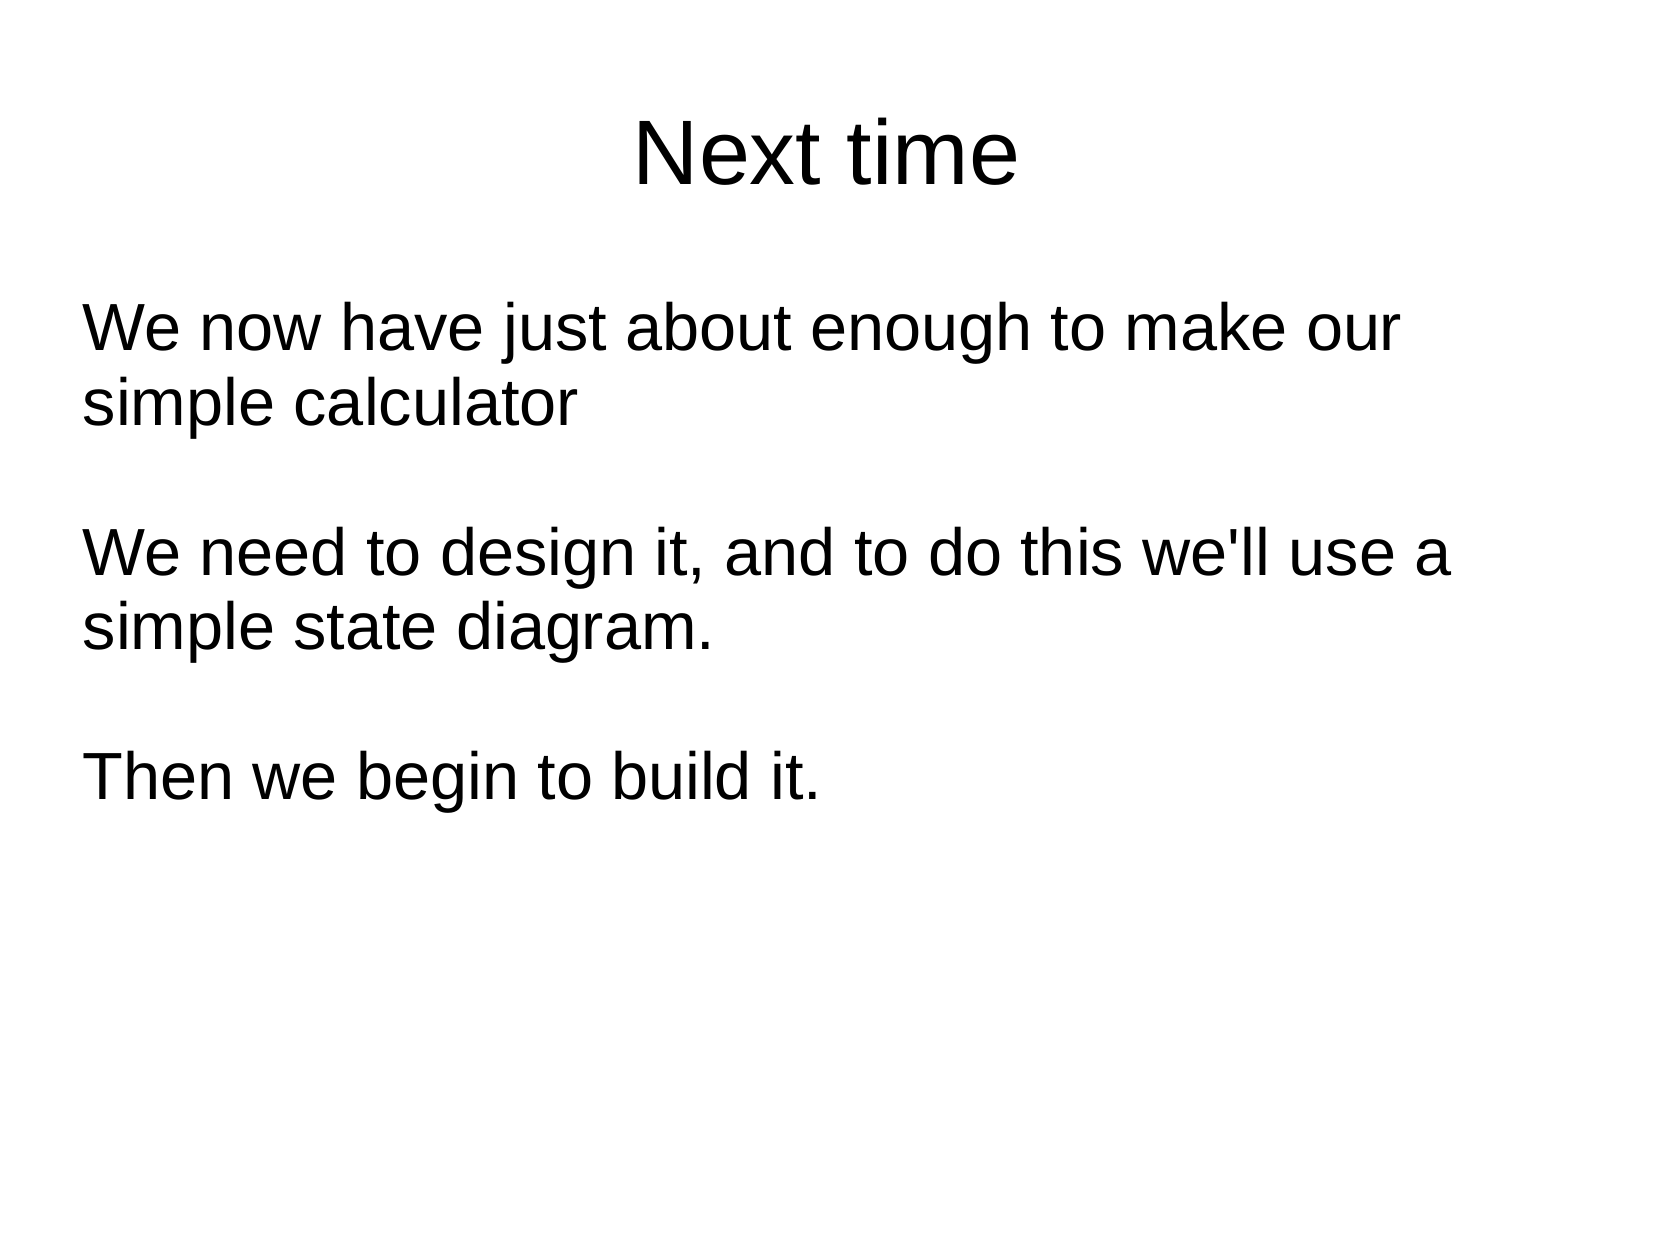

# Next time
We now have just about enough to make our simple calculator
We need to design it, and to do this we'll use a simple state diagram.
Then we begin to build it.